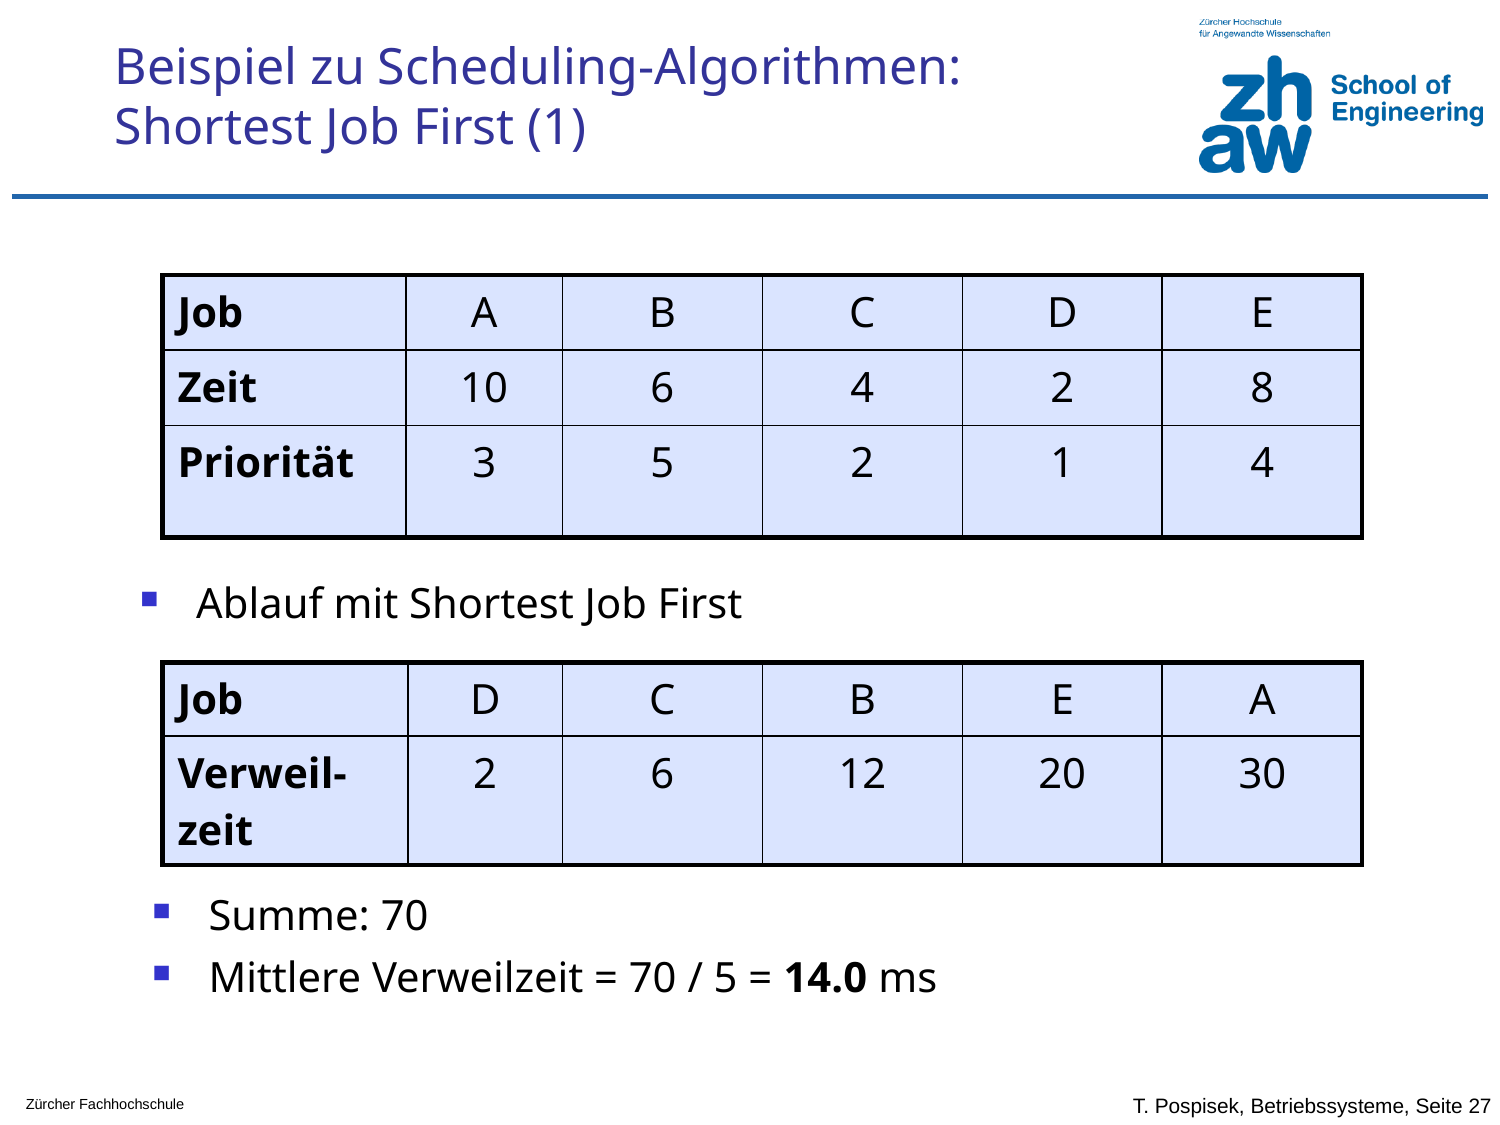

# Beispiel zu Scheduling-Algorithmen: Shortest Job First (1)
| Job | A | B | C | D | E |
| --- | --- | --- | --- | --- | --- |
| Zeit | 10 | 6 | 4 | 2 | 8 |
| Priorität | 3 | 5 | 2 | 1 | 4 |
Ablauf mit Shortest Job First
| Job | D | C | B | E | A |
| --- | --- | --- | --- | --- | --- |
| Verweil-zeit | 2 | 6 | 12 | 20 | 30 |
Summe: 70
Mittlere Verweilzeit = 70 / 5 = 14.0 ms